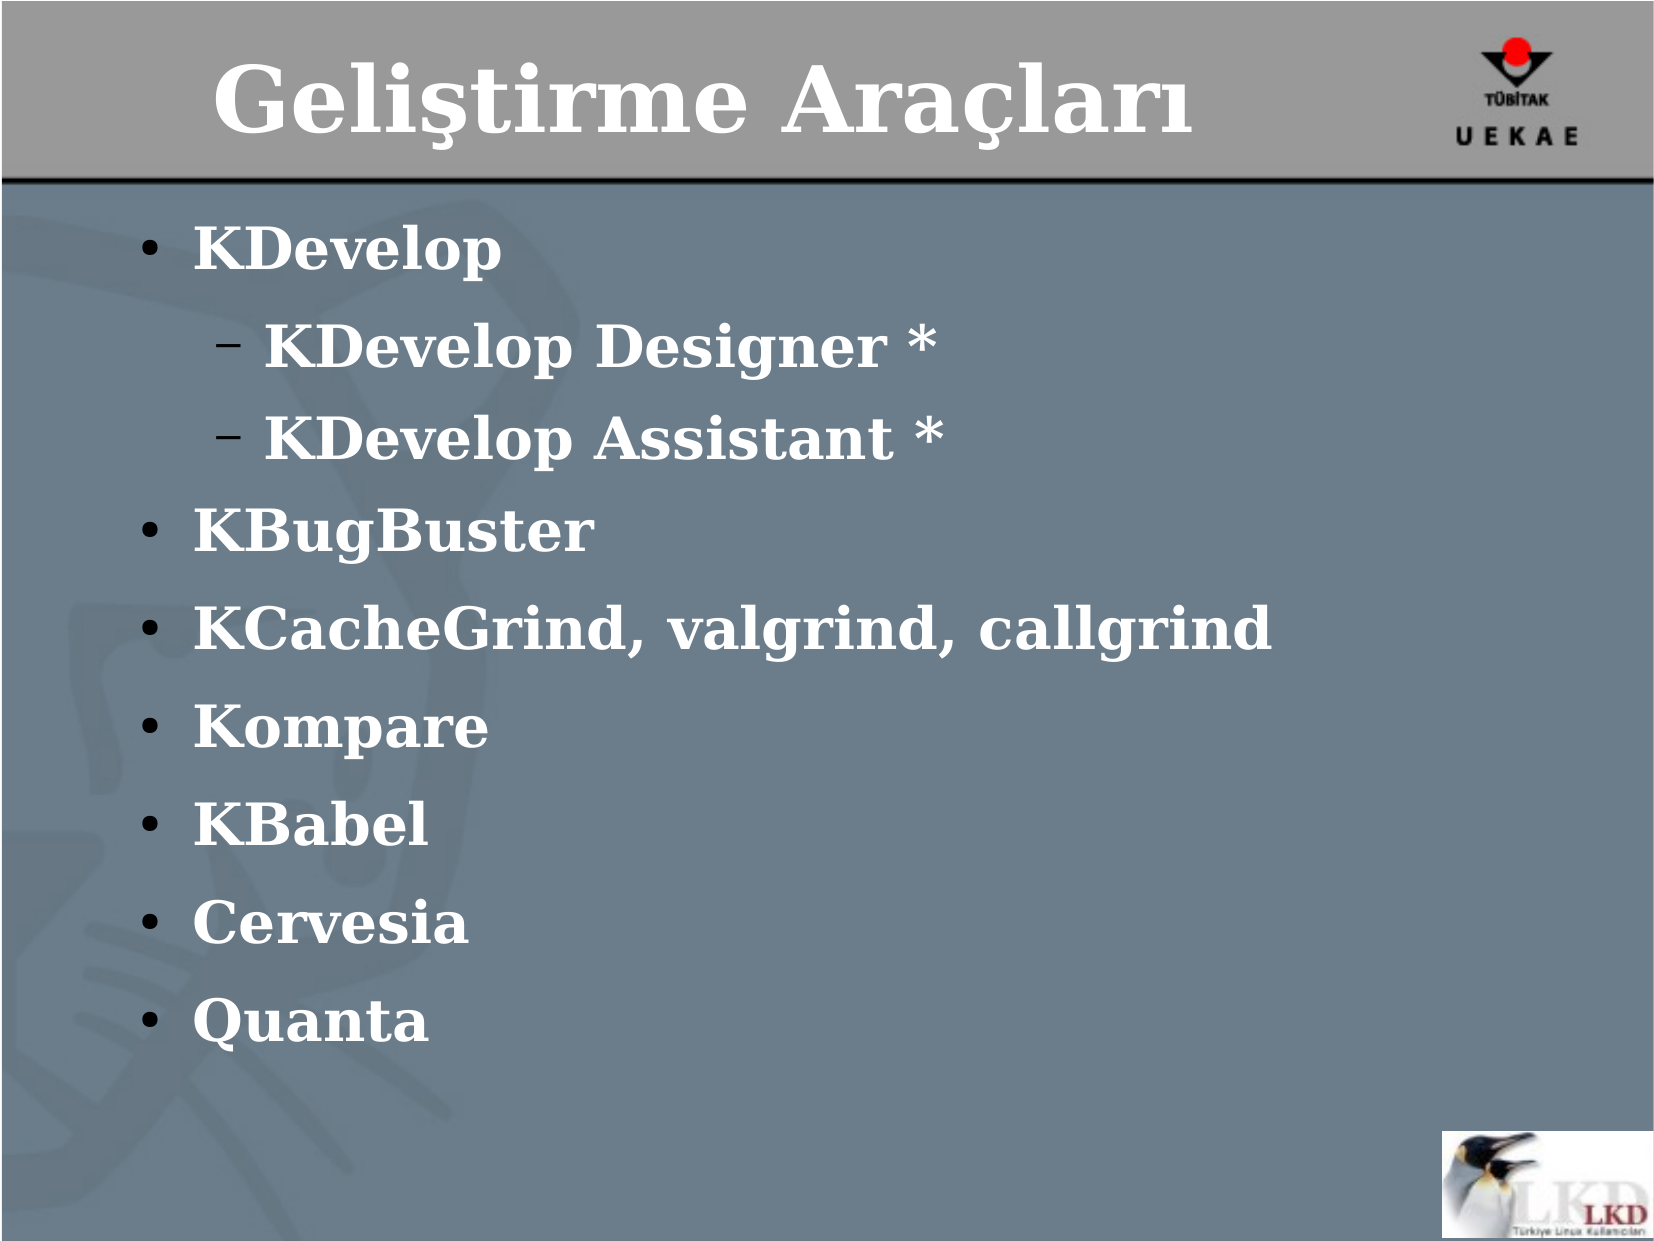

# Geliştirme Araçları
KDevelop
KDevelop Designer *
KDevelop Assistant *
KBugBuster
KCacheGrind, valgrind, callgrind
Kompare
KBabel
Cervesia
Quanta